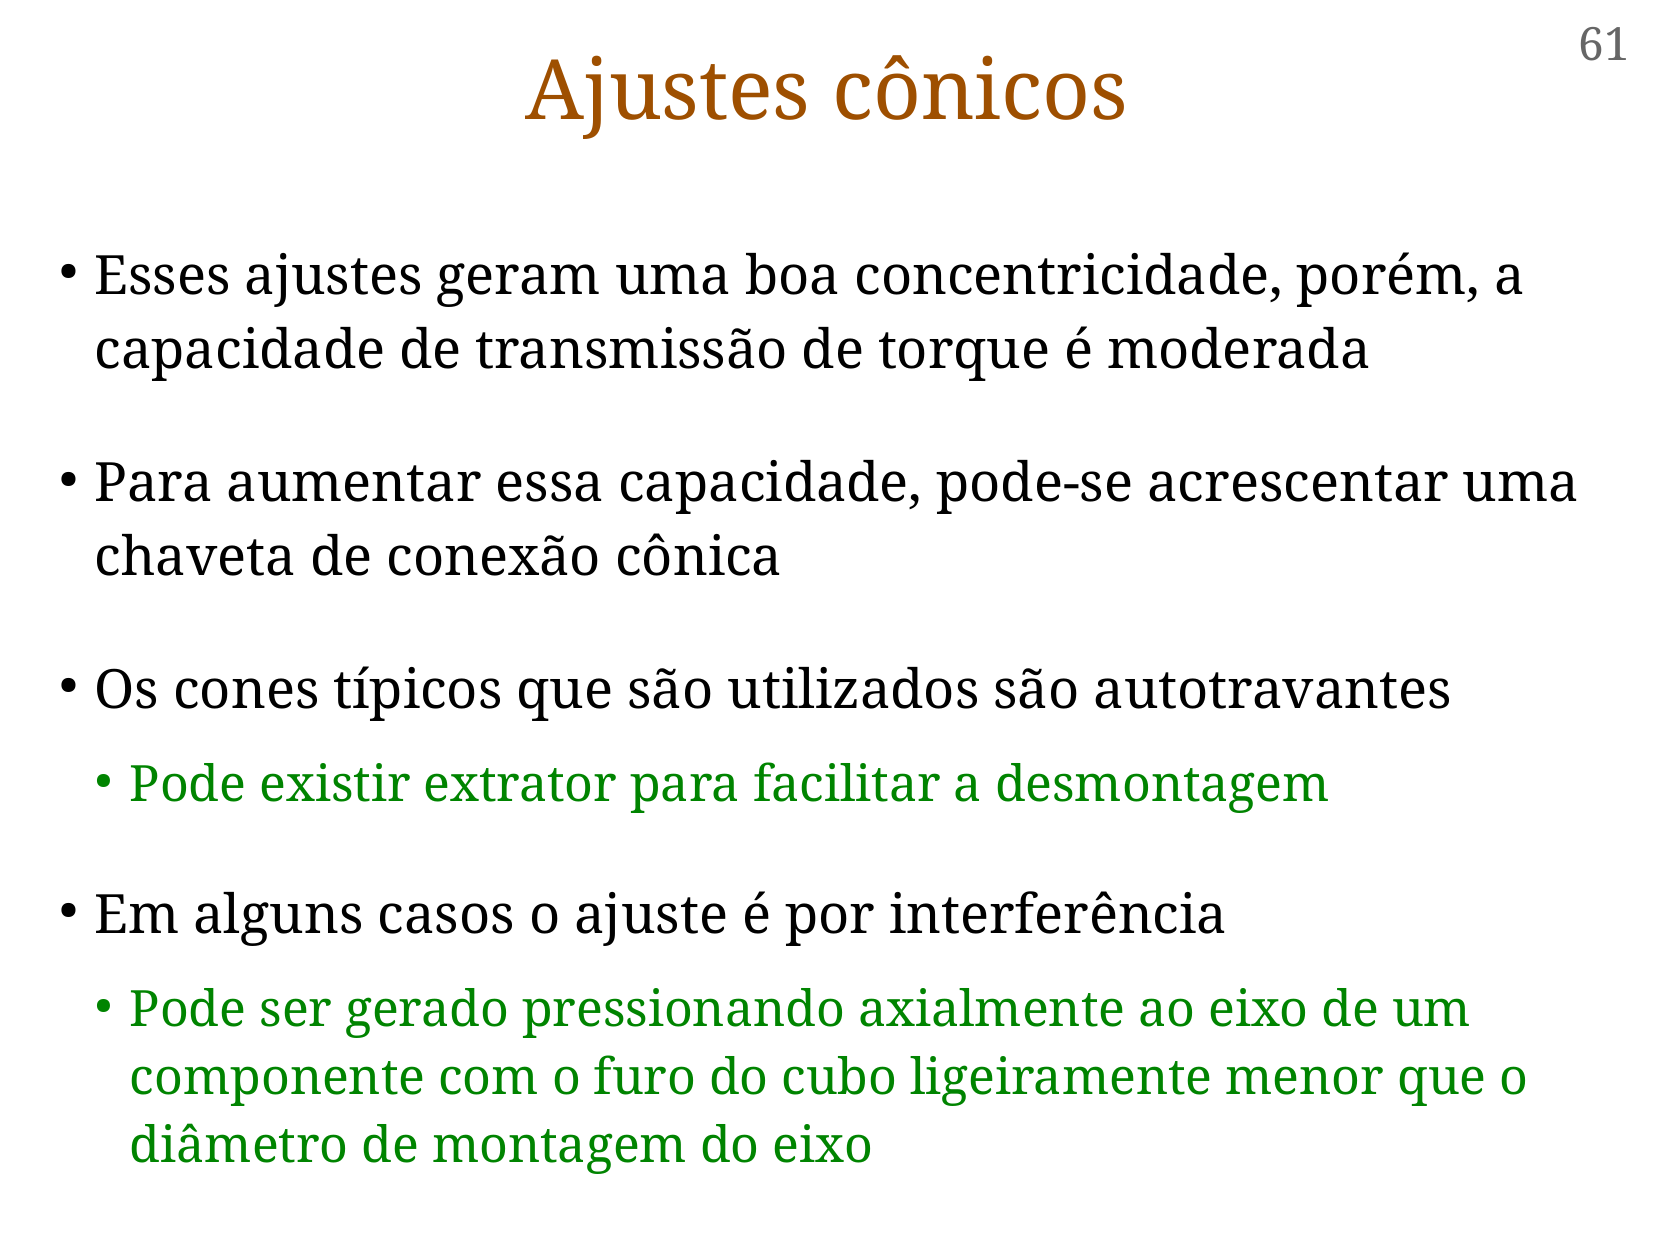

61
# Ajustes cônicos
Esses ajustes geram uma boa concentricidade, porém, a capacidade de transmissão de torque é moderada
Para aumentar essa capacidade, pode-se acrescentar uma chaveta de conexão cônica
Os cones típicos que são utilizados são autotravantes
Pode existir extrator para facilitar a desmontagem
Em alguns casos o ajuste é por interferência
Pode ser gerado pressionando axialmente ao eixo de um componente com o furo do cubo ligeiramente menor que o diâmetro de montagem do eixo